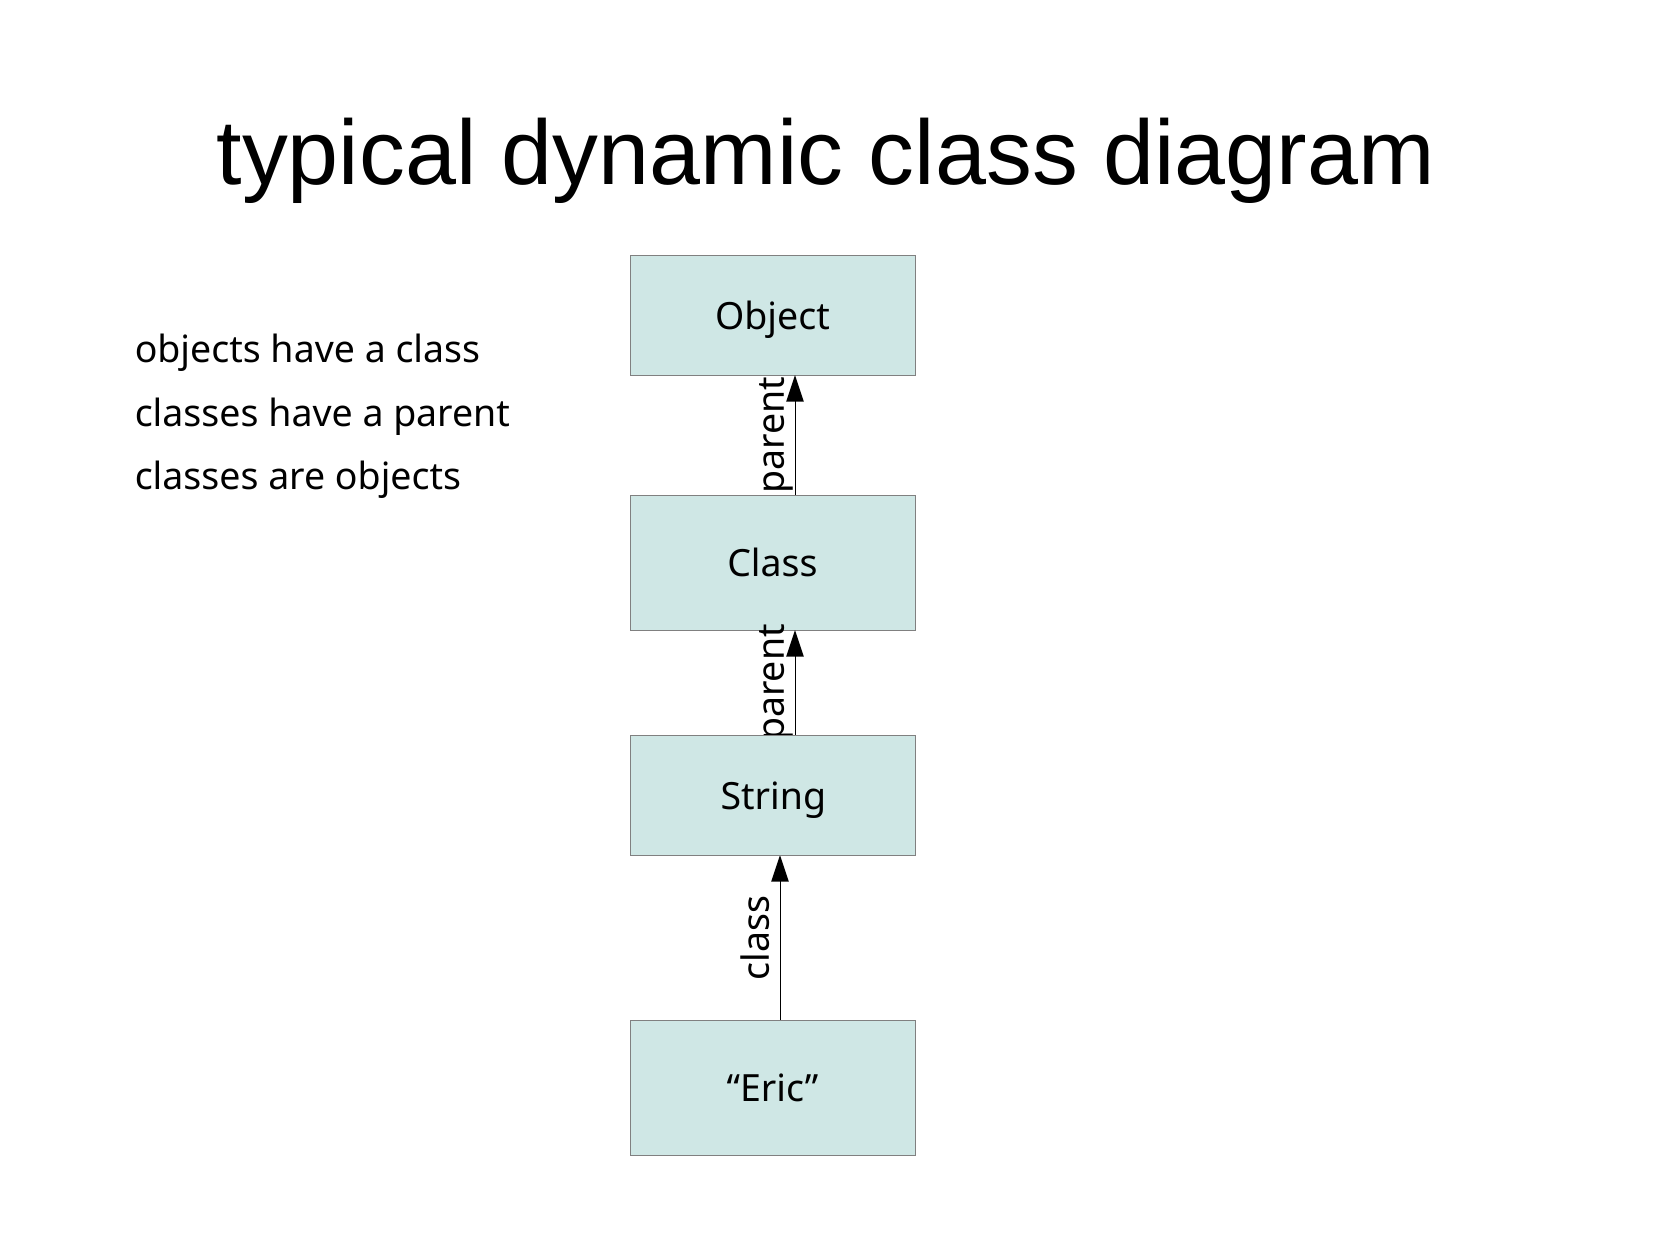

# typical dynamic class diagram
Object
objects have a class
parent
classes have a parent
classes are objects
Class
parent
String
class
“Eric”